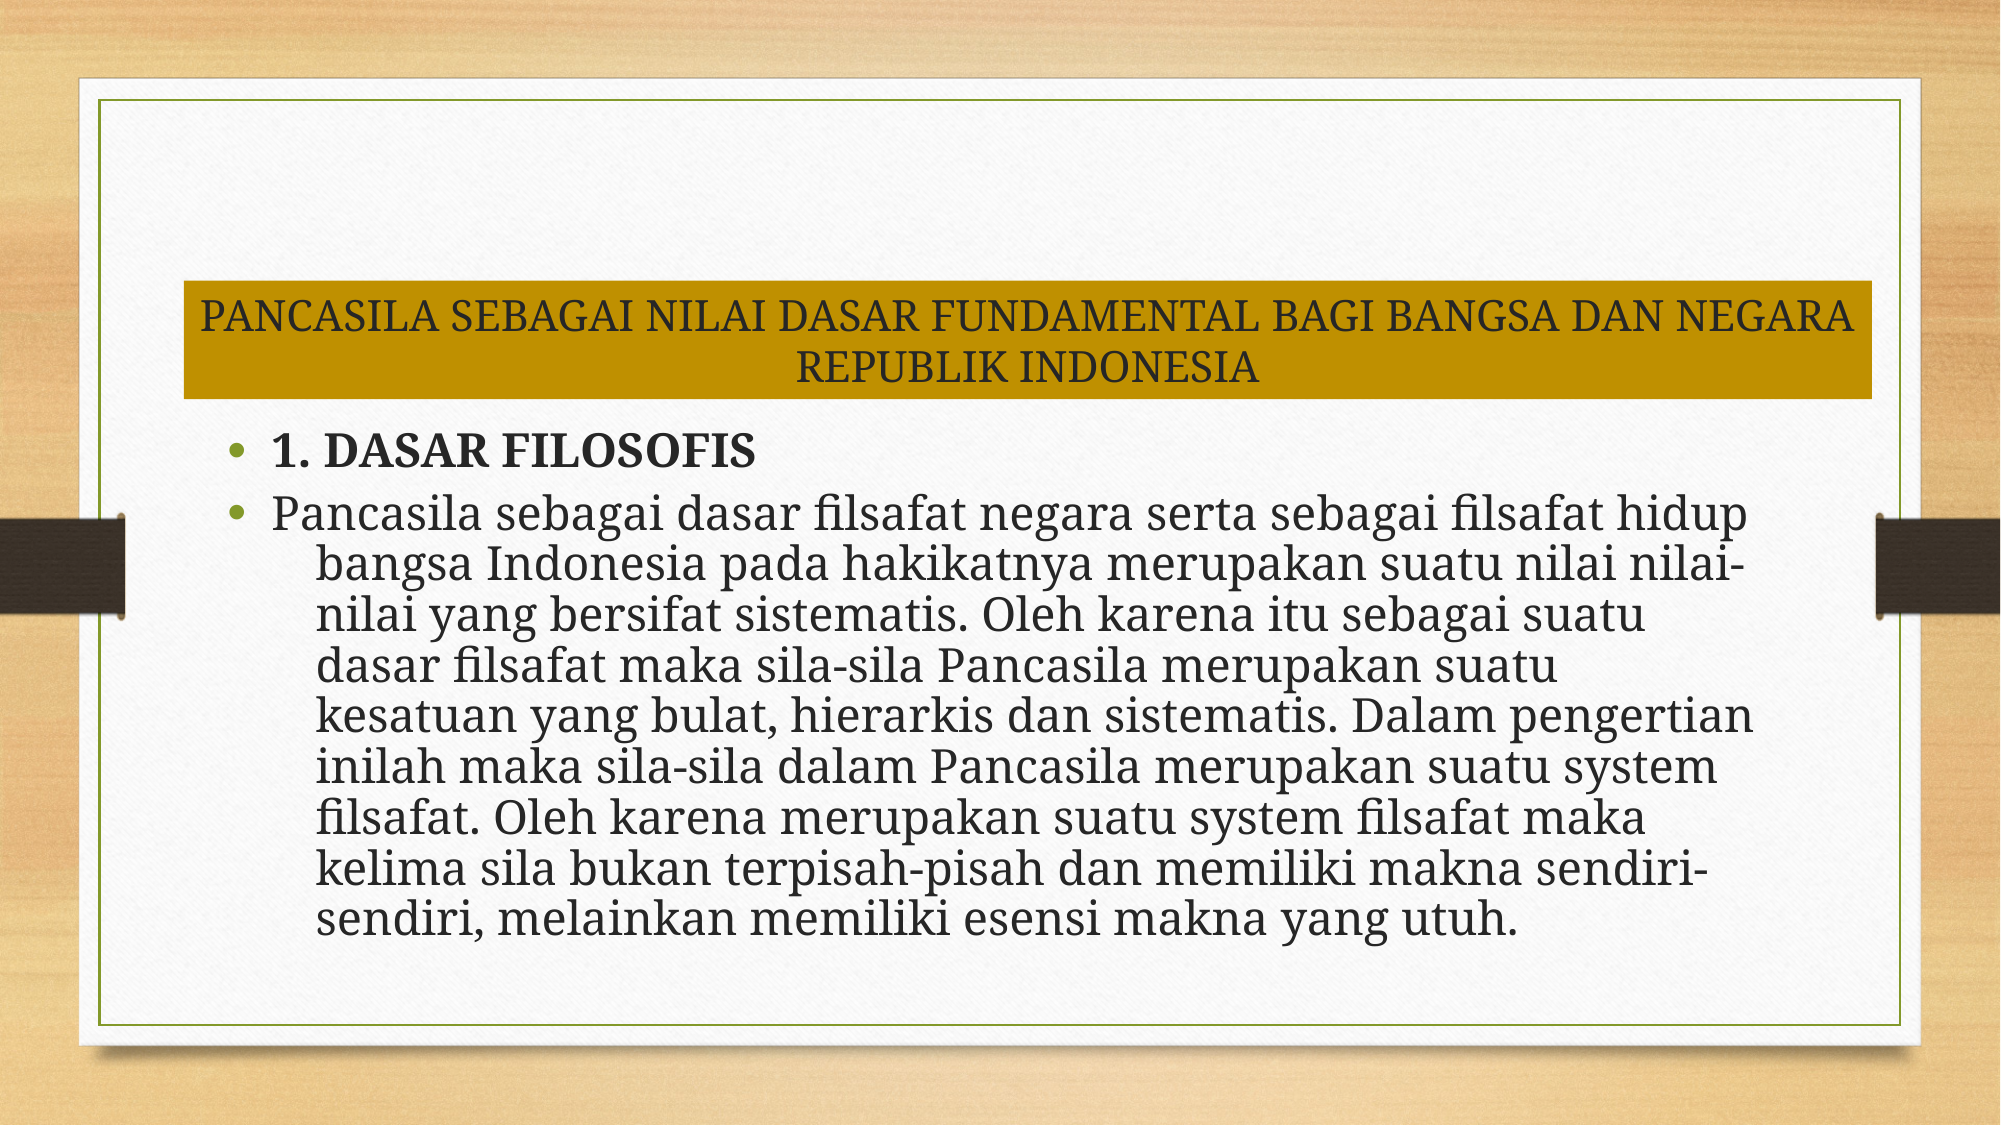

# PANCASILA SEBAGAI NILAI DASAR FUNDAMENTAL BAGI BANGSA DAN NEGARA REPUBLIK INDONESIA
1. DASAR FILOSOFIS
Pancasila sebagai dasar filsafat negara serta sebagai filsafat hidup bangsa Indonesia pada hakikatnya merupakan suatu nilai nilai-nilai yang bersifat sistematis. Oleh karena itu sebagai suatu dasar filsafat maka sila-sila Pancasila merupakan suatu kesatuan yang bulat, hierarkis dan sistematis. Dalam pengertian inilah maka sila-sila dalam Pancasila merupakan suatu system filsafat. Oleh karena merupakan suatu system filsafat maka kelima sila bukan terpisah-pisah dan memiliki makna sendiri-sendiri, melainkan memiliki esensi makna yang utuh.